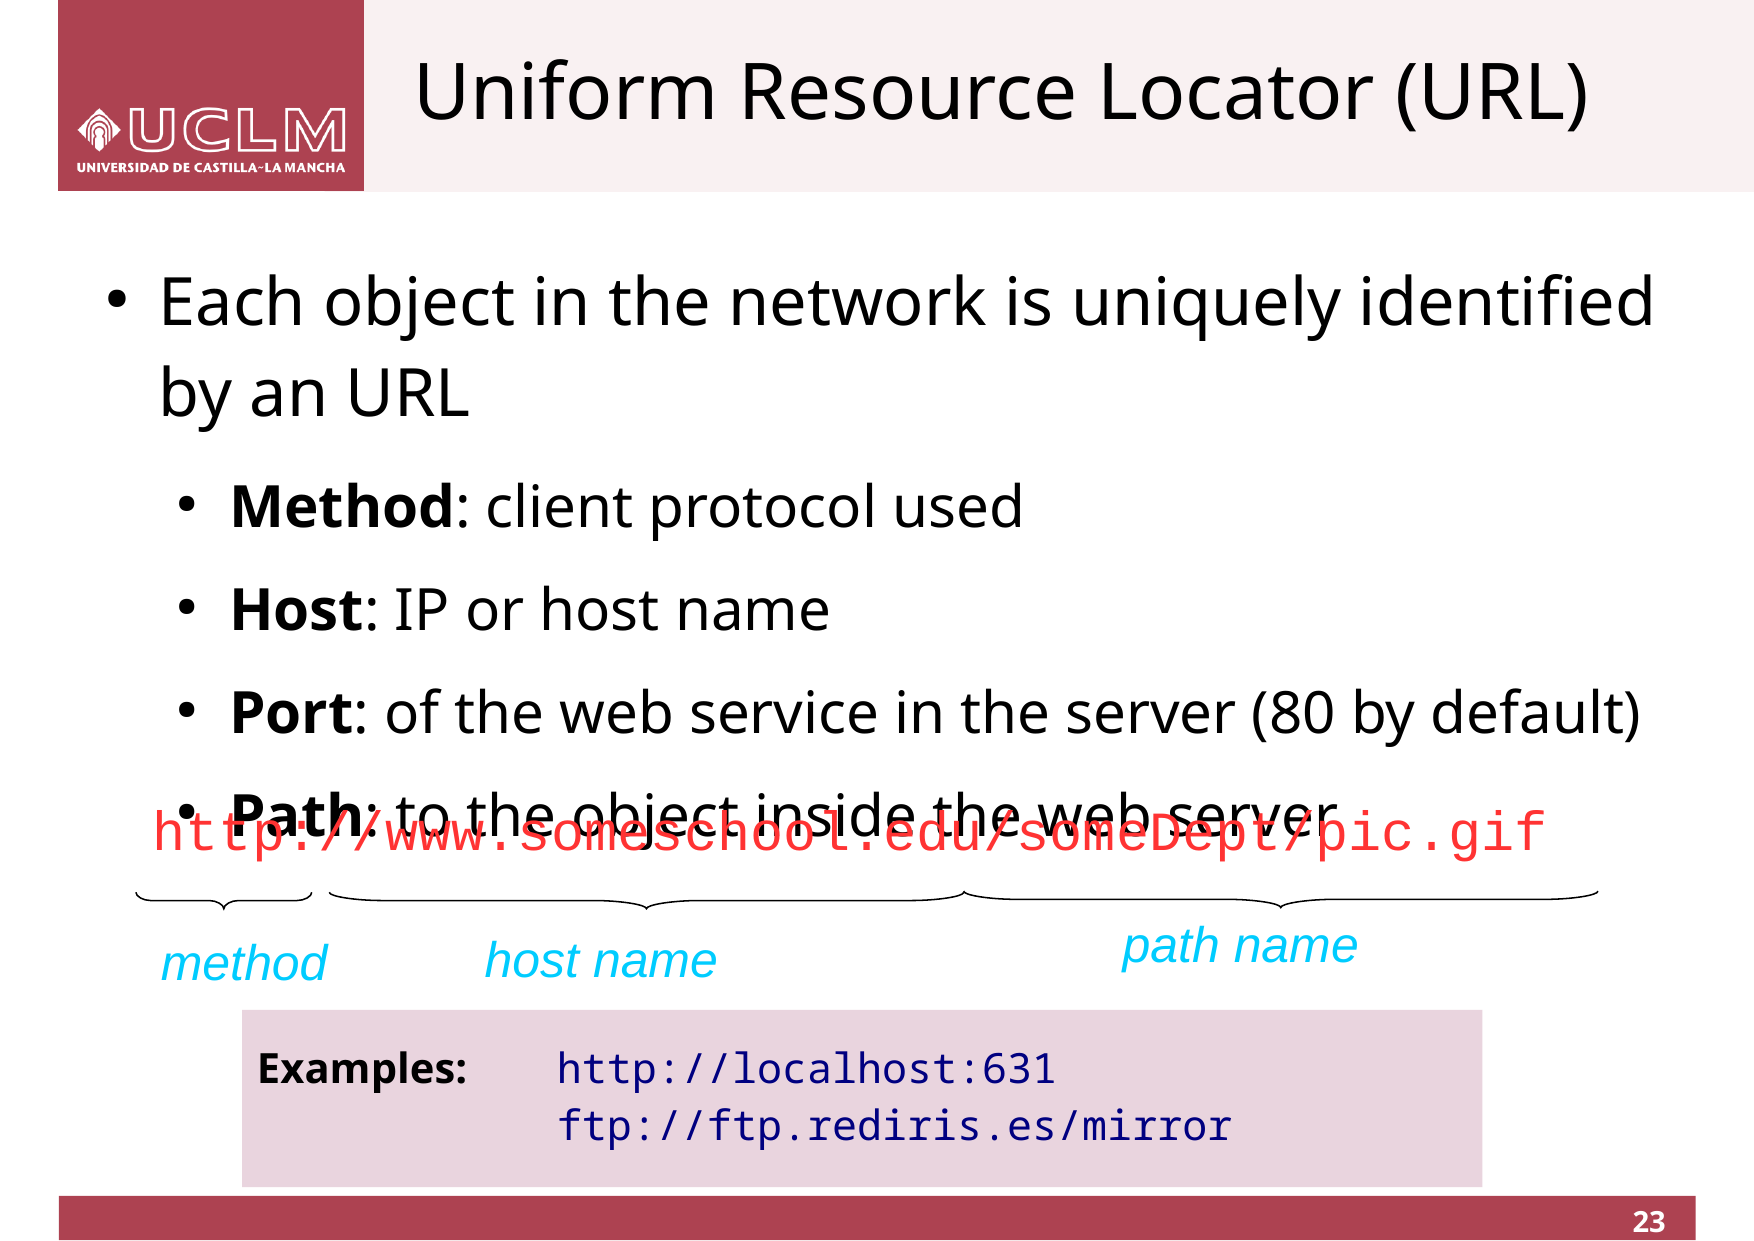

# Uniform Resource Locator (URL)
Each object in the network is uniquely identified by an URL
Method: client protocol used
Host: IP or host name
Port: of the web service in the server (80 by default)
Path: to the object inside the web server
http://www.someschool.edu/someDept/pic.gif
path name
host name
method
Examples: 	http://localhost:631
		ftp://ftp.rediris.es/mirror
23